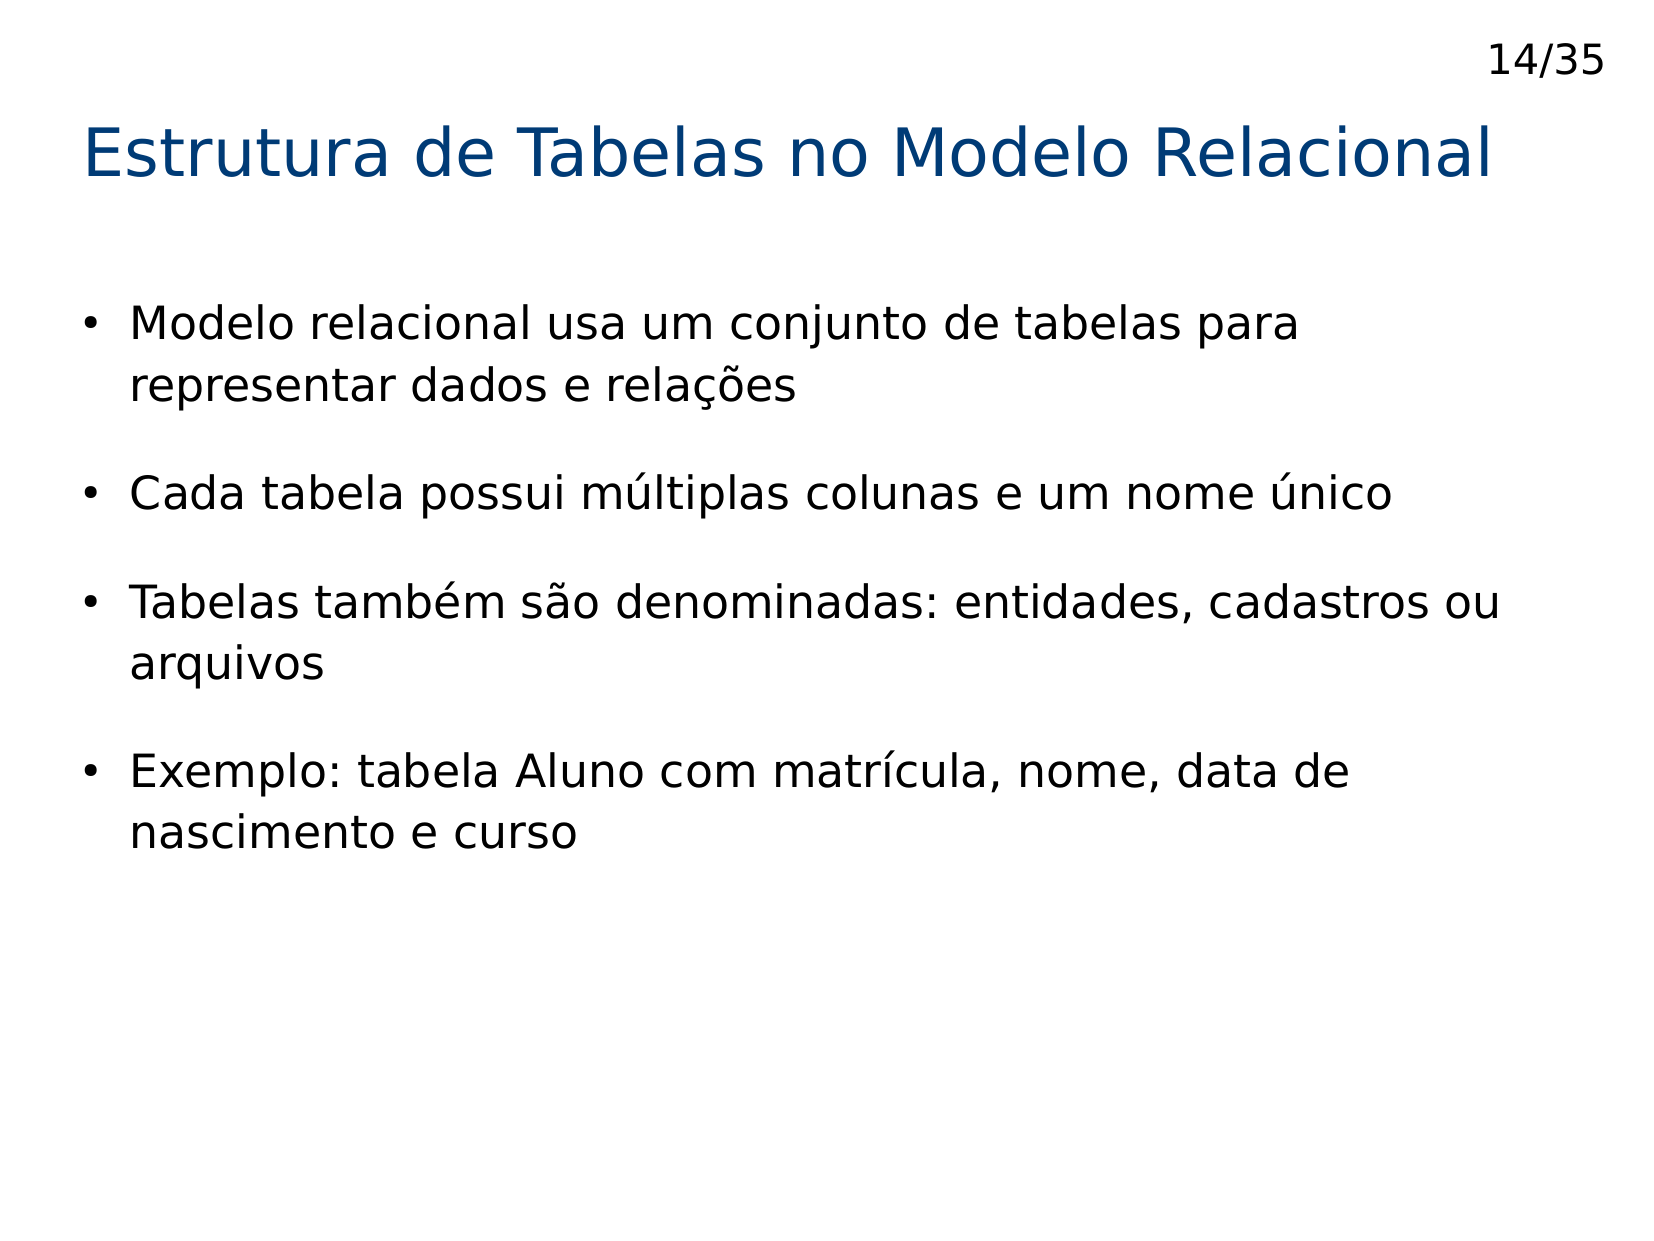

14
# Estrutura de Tabelas no Modelo Relacional
Modelo relacional usa um conjunto de tabelas para representar dados e relações
Cada tabela possui múltiplas colunas e um nome único
Tabelas também são denominadas: entidades, cadastros ou arquivos
Exemplo: tabela Aluno com matrícula, nome, data de nascimento e curso